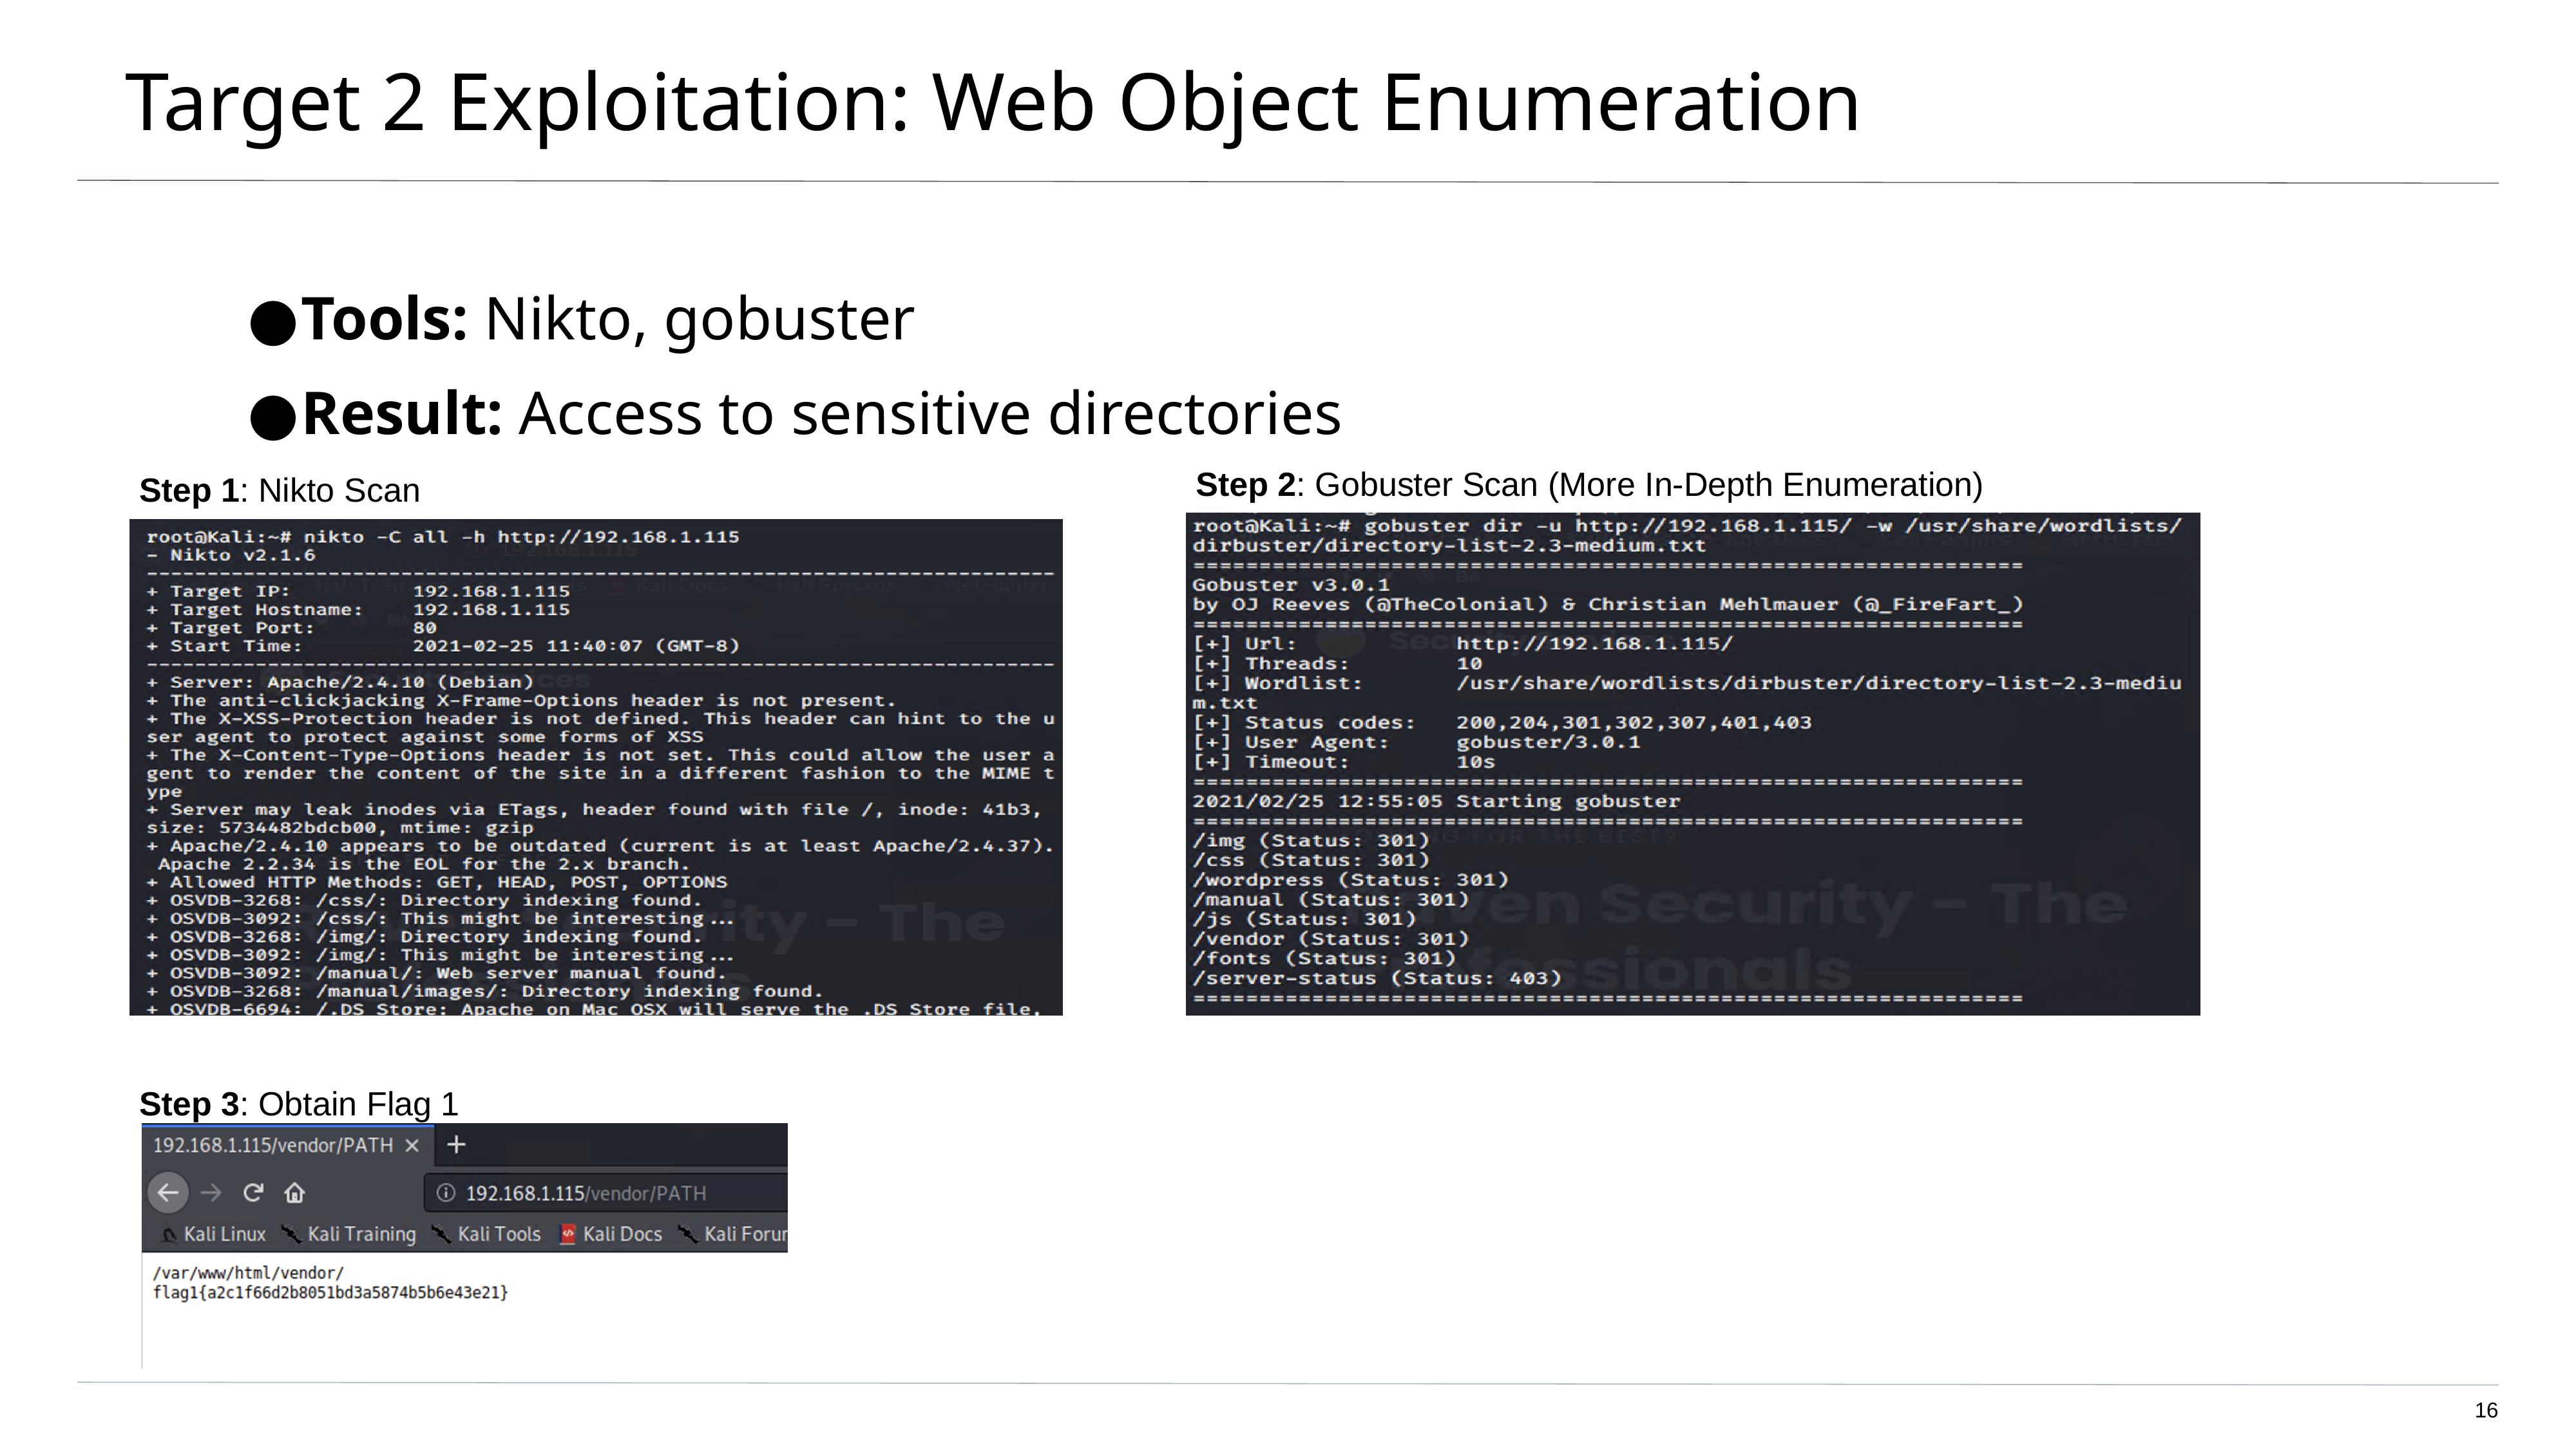

# Target 2 Exploitation: Web Object Enumeration
Tools: Nikto, gobuster
Result: Access to sensitive directories
Step 2: Gobuster Scan (More In-Depth Enumeration)
Step 1: Nikto Scan
Step 3: Obtain Flag 1